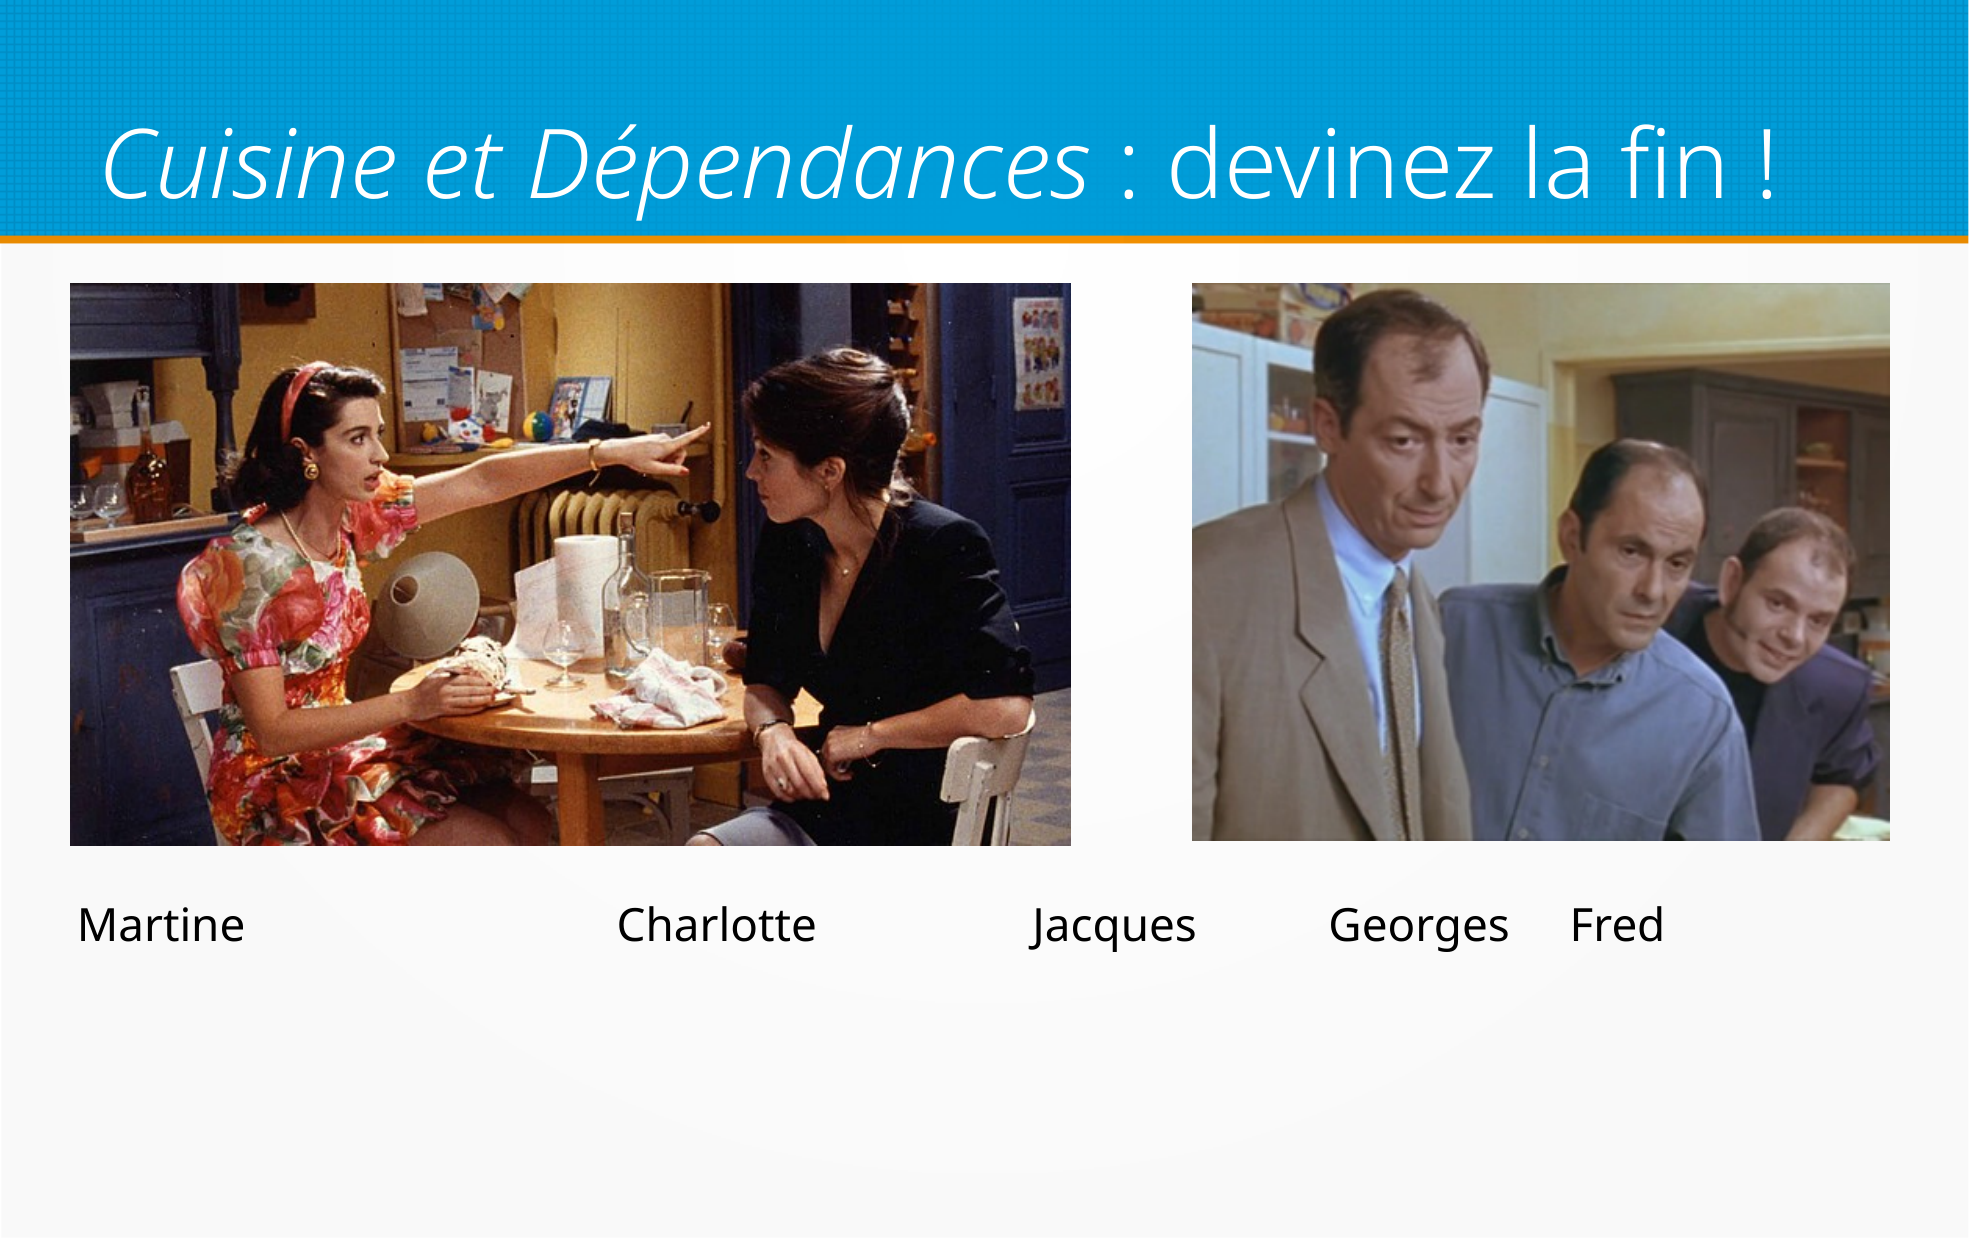

# Cuisine et Dépendances : devinez la fin !
Martine Charlotte Jacques Georges Fred